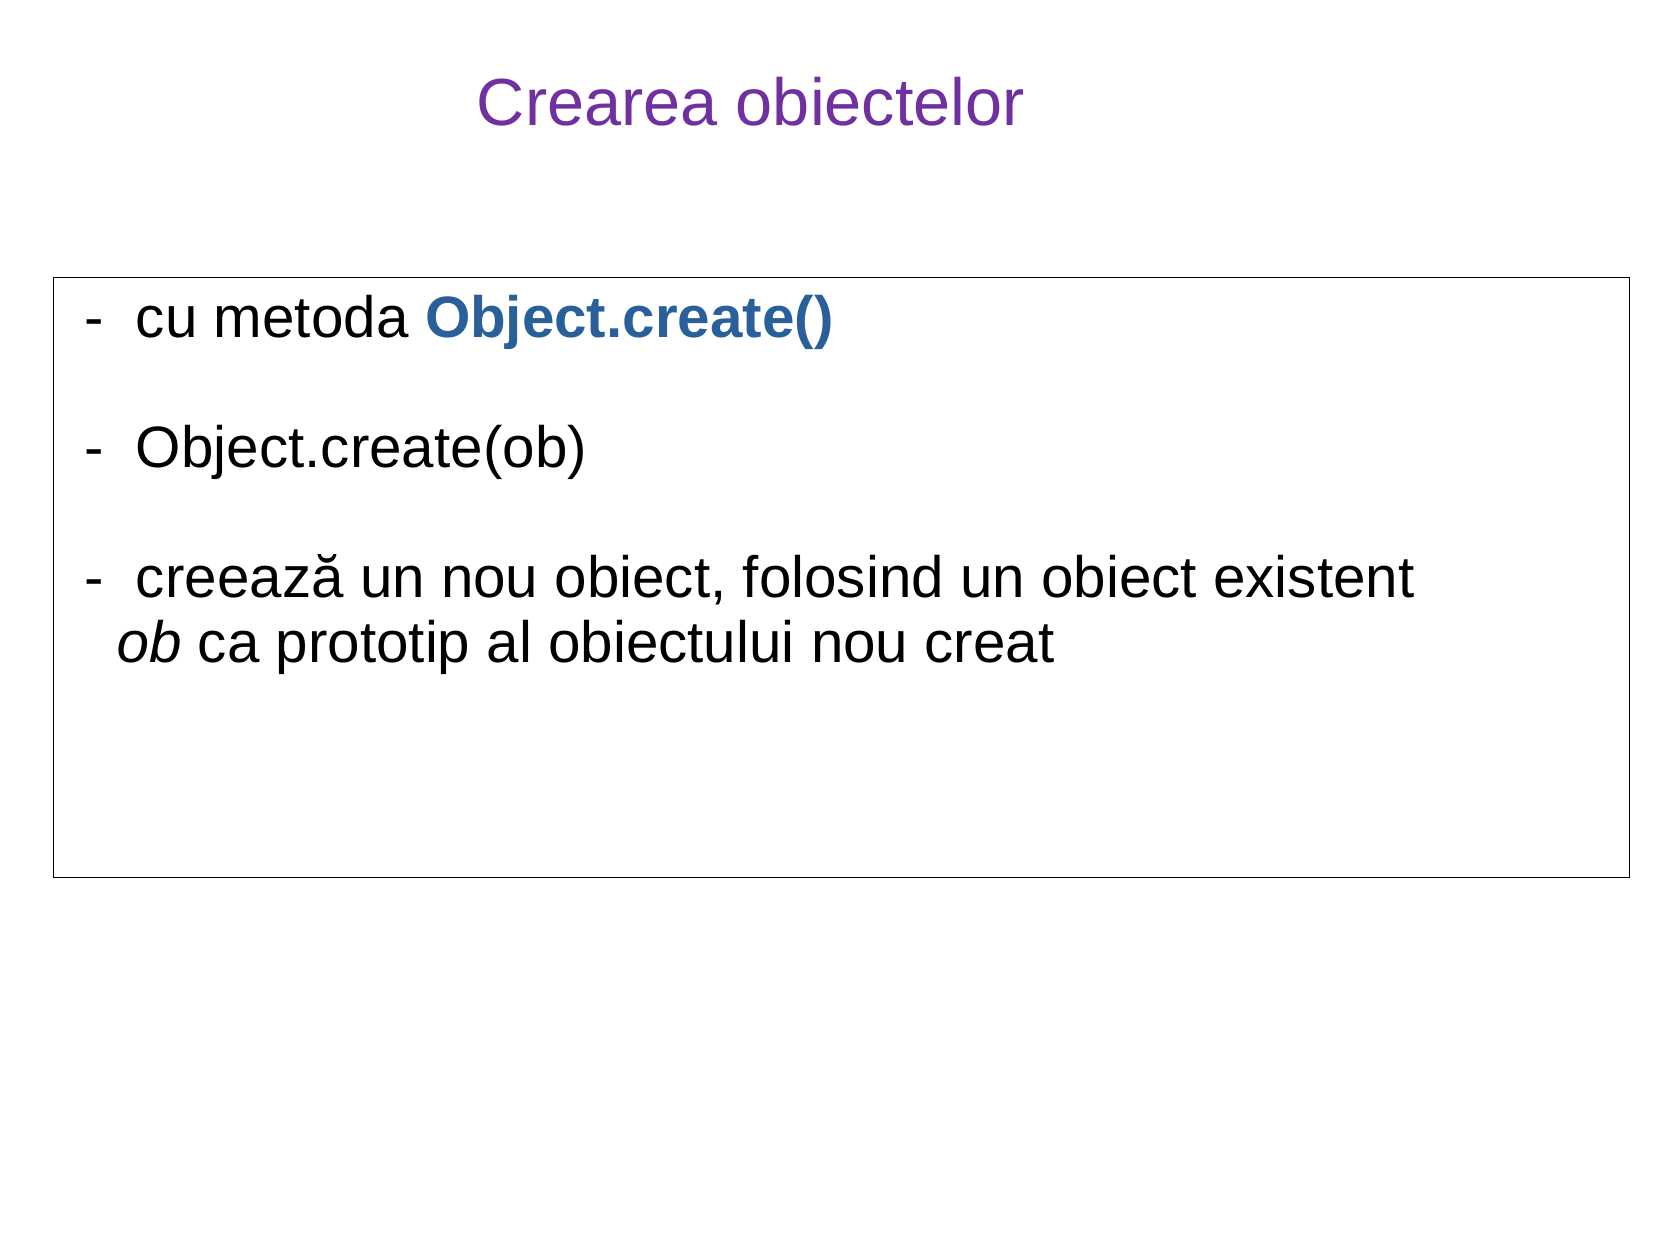

Crearea obiectelor
 - cu metoda Object.create()
 - Object.create(ob)
 - creează un nou obiect, folosind un obiect existent
 ob ca prototip al obiectului nou creat